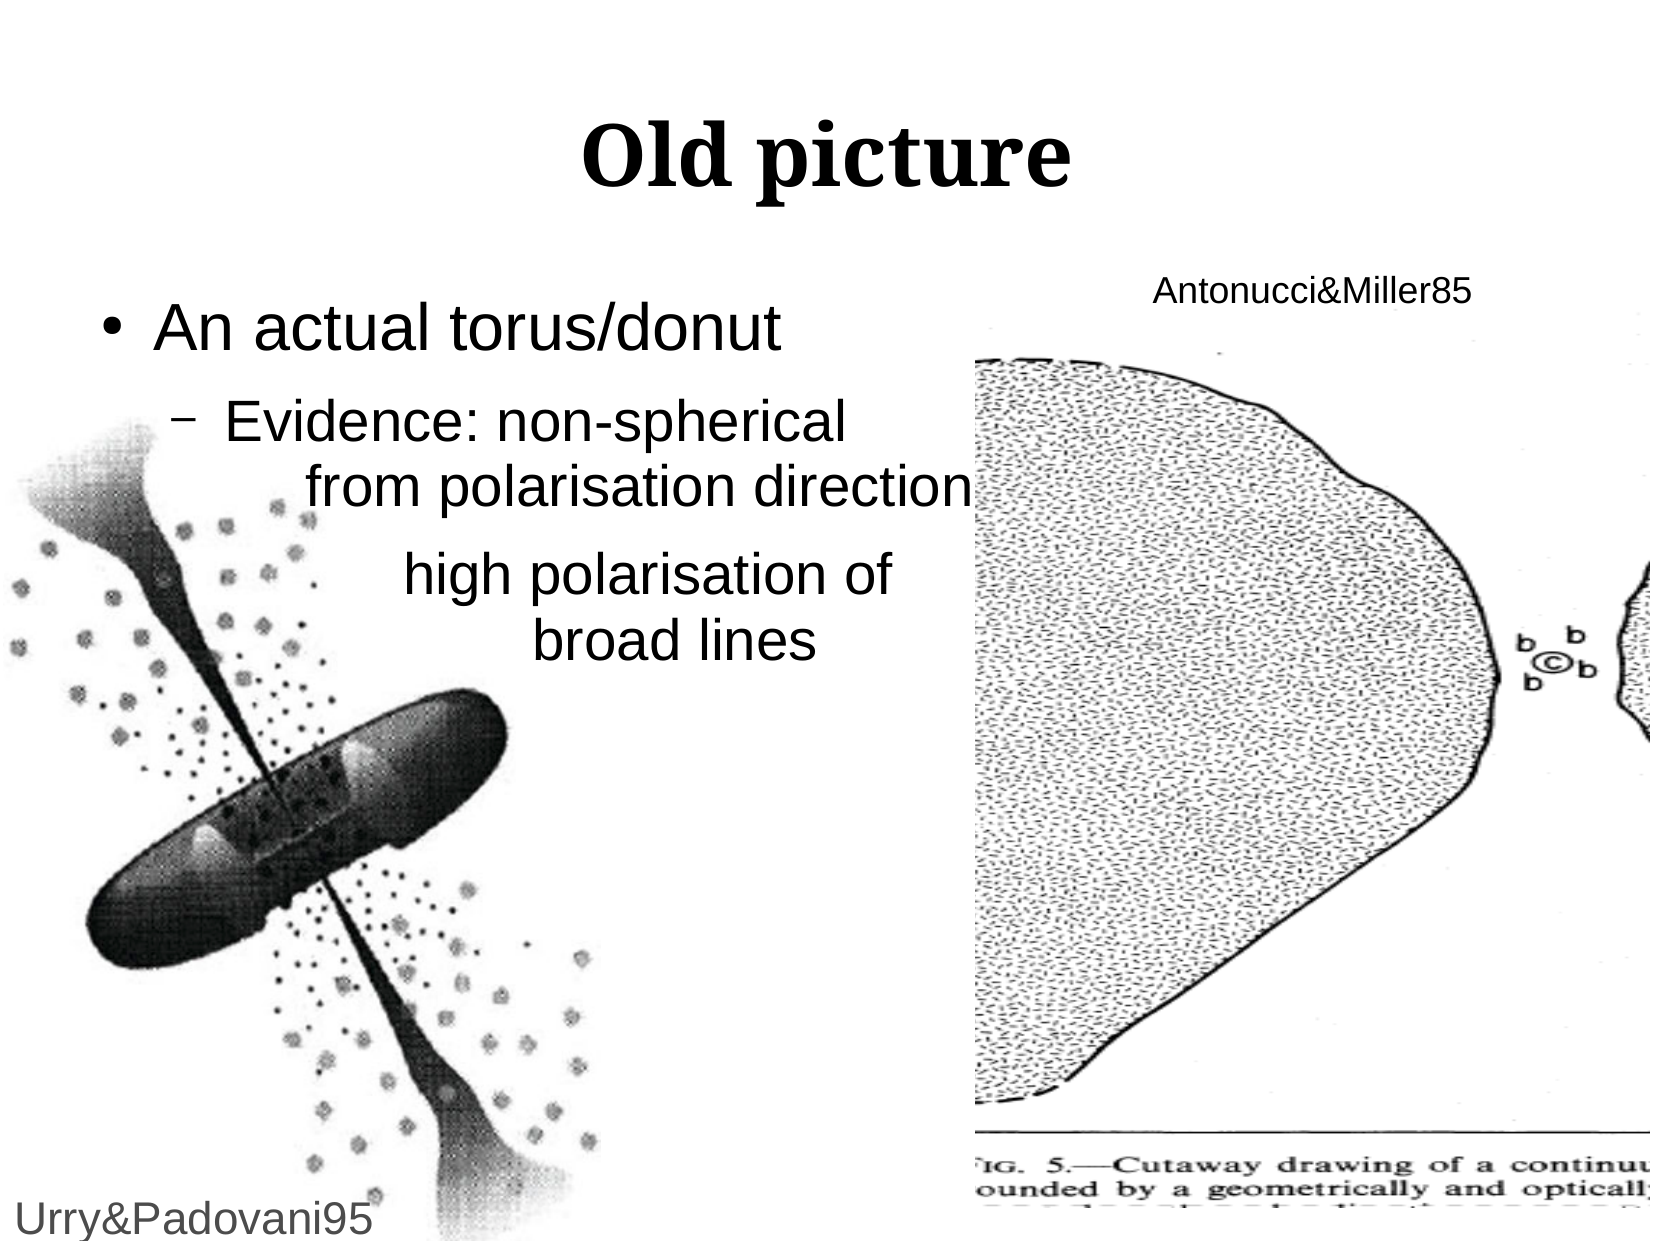

# Old picture
Antonucci&Miller85
An actual torus/donut
Evidence: non-spherical
 from polarisation direction
 high polarisation of
 broad lines
Urry&Padovani95